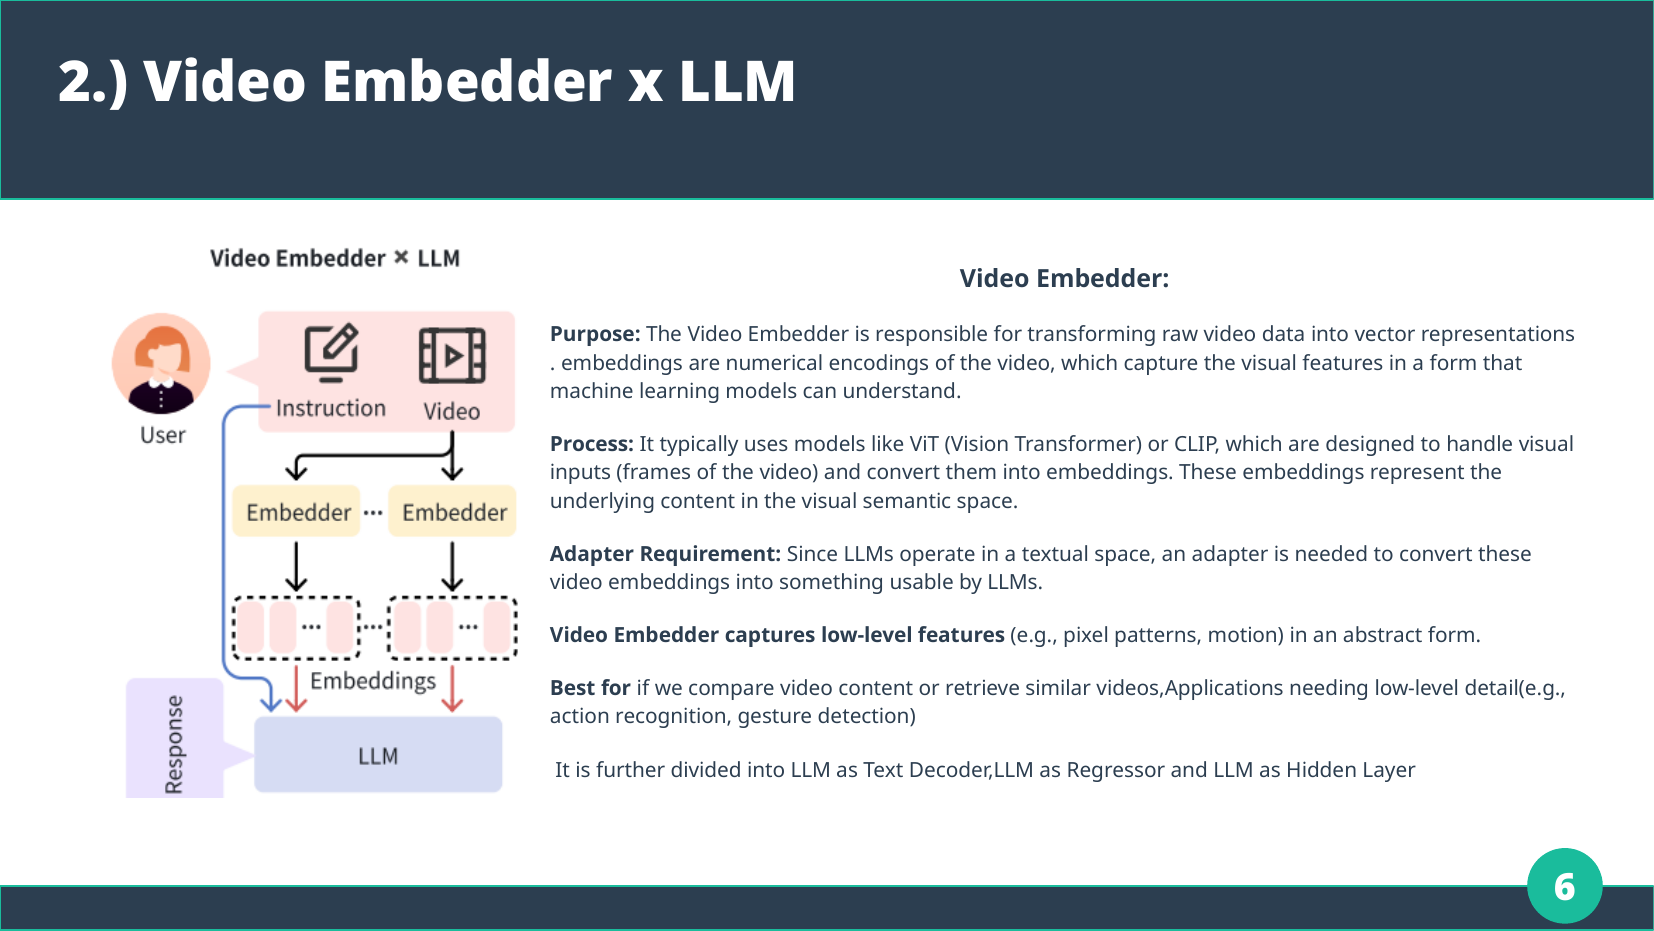

# 2.) Video Embedder x LLM
Video Embedder:
Purpose: The Video Embedder is responsible for transforming raw video data into vector representations . embeddings are numerical encodings of the video, which capture the visual features in a form that machine learning models can understand.
Process: It typically uses models like ViT (Vision Transformer) or CLIP, which are designed to handle visual inputs (frames of the video) and convert them into embeddings. These embeddings represent the underlying content in the visual semantic space.
Adapter Requirement: Since LLMs operate in a textual space, an adapter is needed to convert these video embeddings into something usable by LLMs.
Video Embedder captures low-level features (e.g., pixel patterns, motion) in an abstract form.
Best for if we compare video content or retrieve similar videos,Applications needing low-level detail(e.g., action recognition, gesture detection)
 It is further divided into LLM as Text Decoder,LLM as Regressor and LLM as Hidden Layer
6